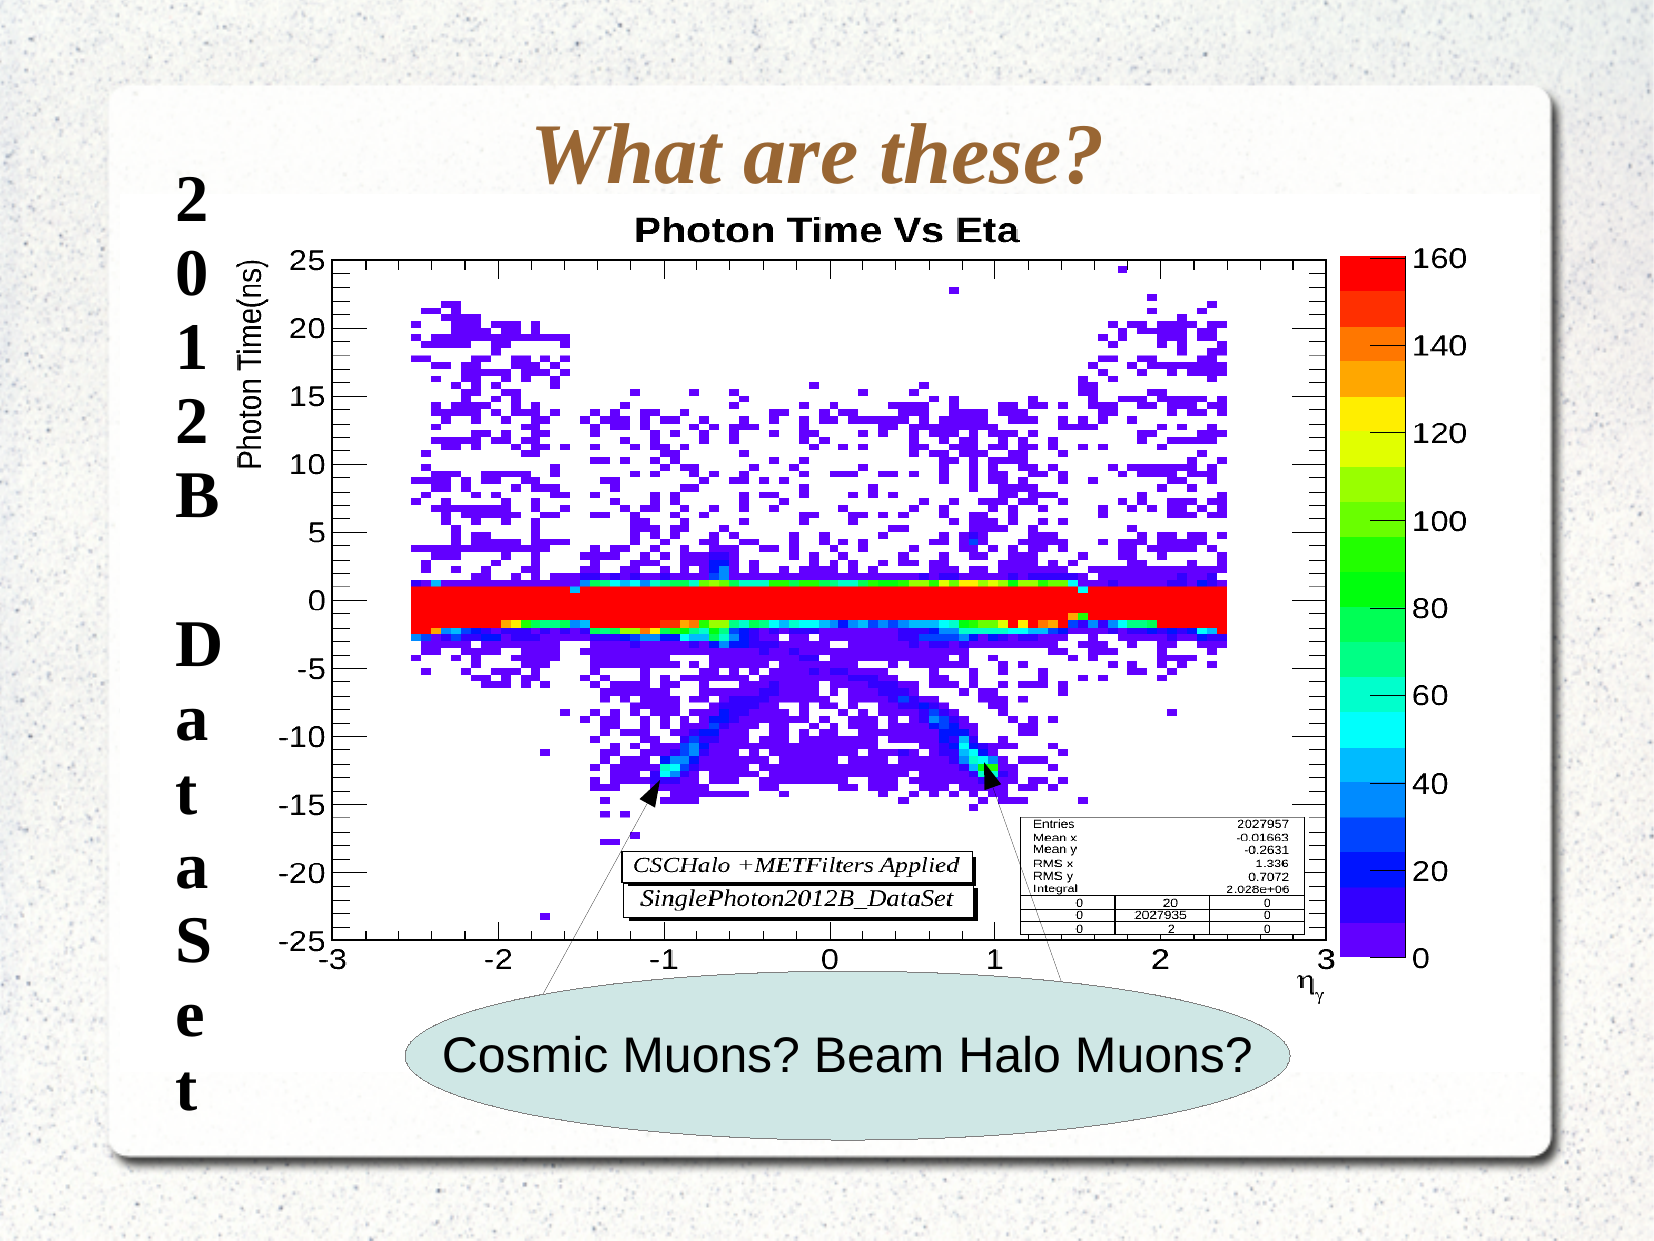

# What are these?
2012B DataSet
Cosmic Muons? Beam Halo Muons?